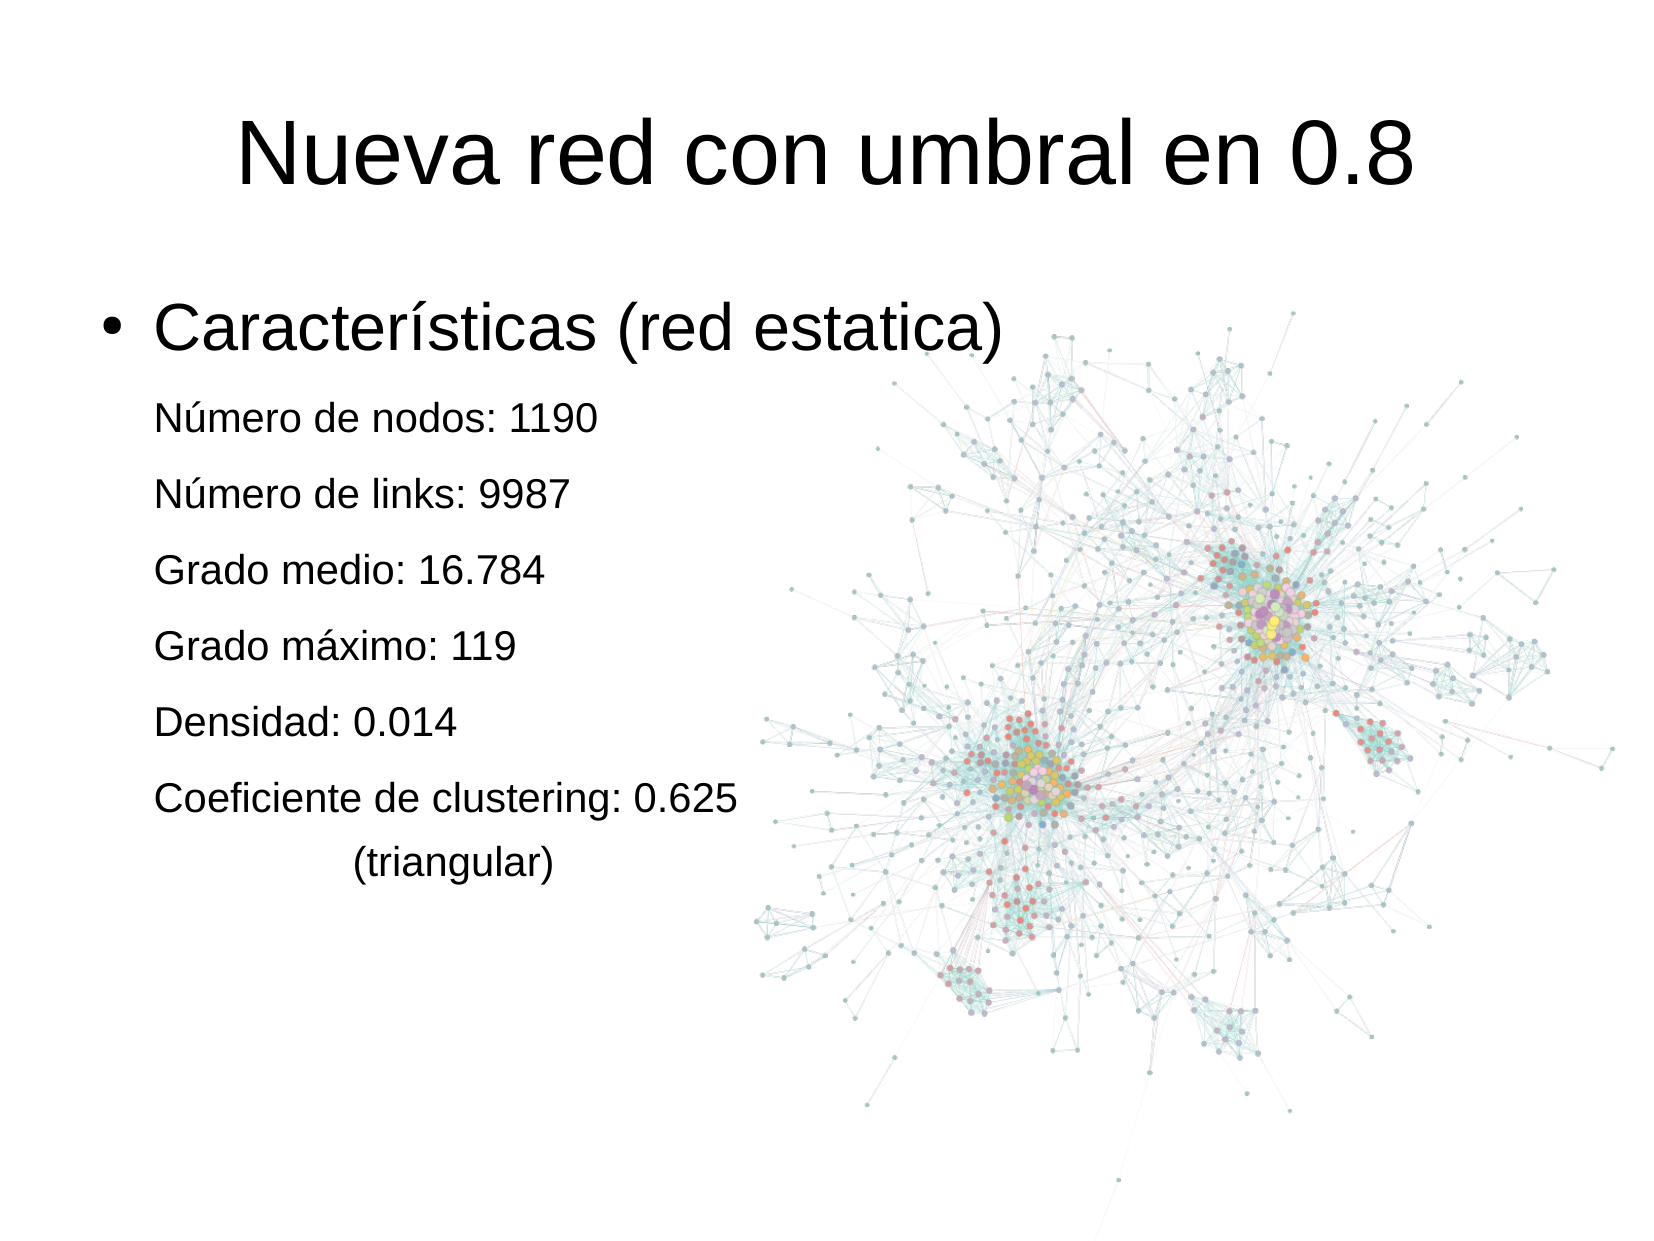

# Nueva red con umbral en 0.8
Características (red estatica)
Número de nodos: 1190
Número de links: 9987
Grado medio: 16.784
Grado máximo: 119
Densidad: 0.014
Coeficiente de clustering: 0.625
 (triangular)